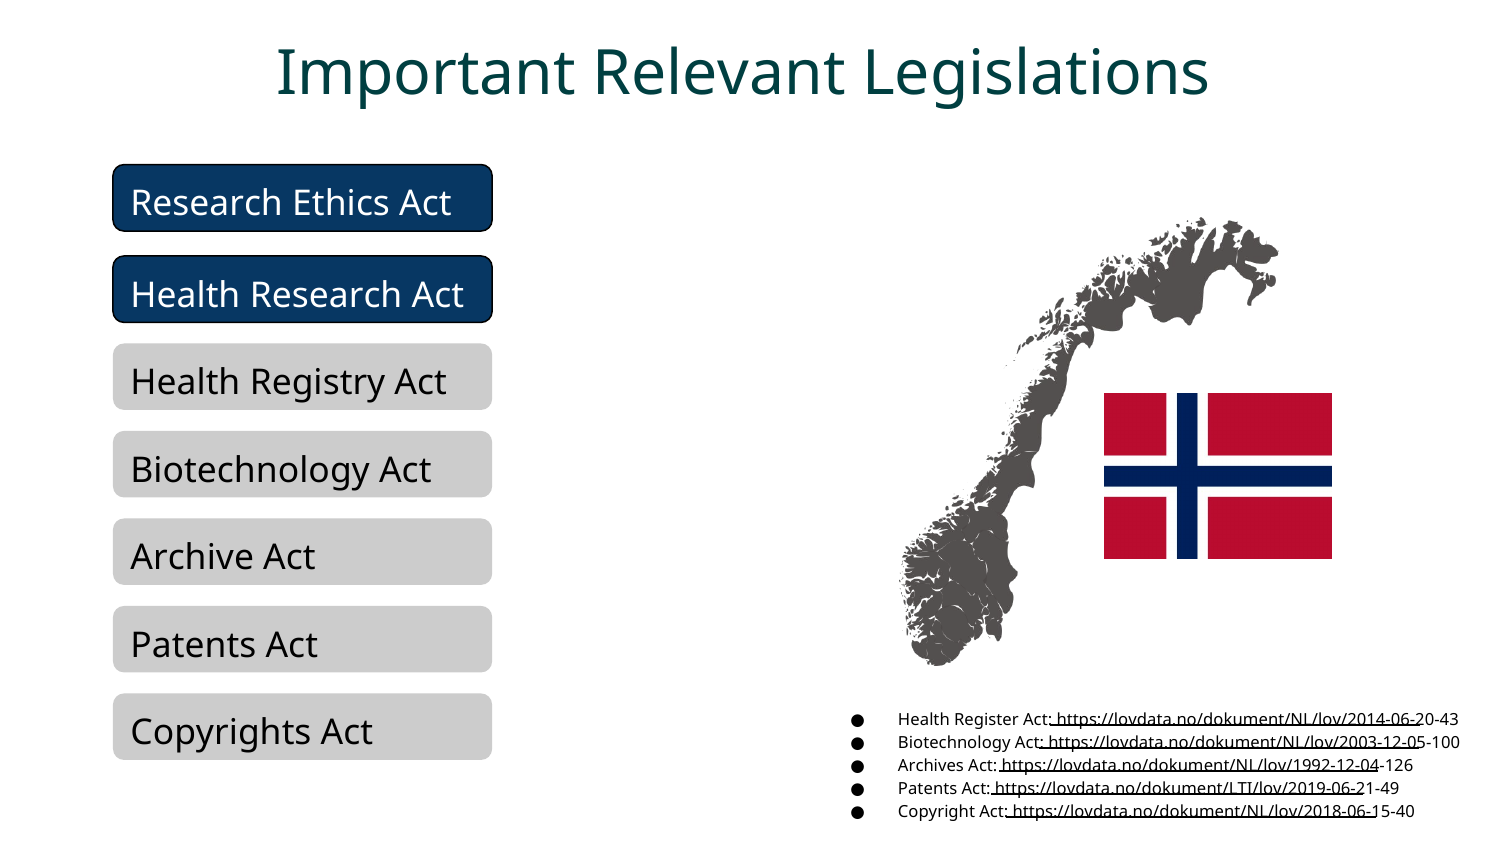

Important Relevant Legislations
Research Ethics Act
Health Research Act
Health Registry Act
Biotechnology Act
Archive Act
Patents Act
Copyrights Act
●
Health Register Act: https://lovdata.no/dokument/NL/lov/2014-06-20-43
●
Biotechnology Act: https://lovdata.no/dokument/NL/lov/2003-12-05-100
●
Archives Act: https://lovdata.no/dokument/NL/lov/1992-12-04-126
●
Patents Act: https://lovdata.no/dokument/LTI/lov/2019-06-21-49
●
Copyright Act: https://lovdata.no/dokument/NL/lov/2018-06-15-40